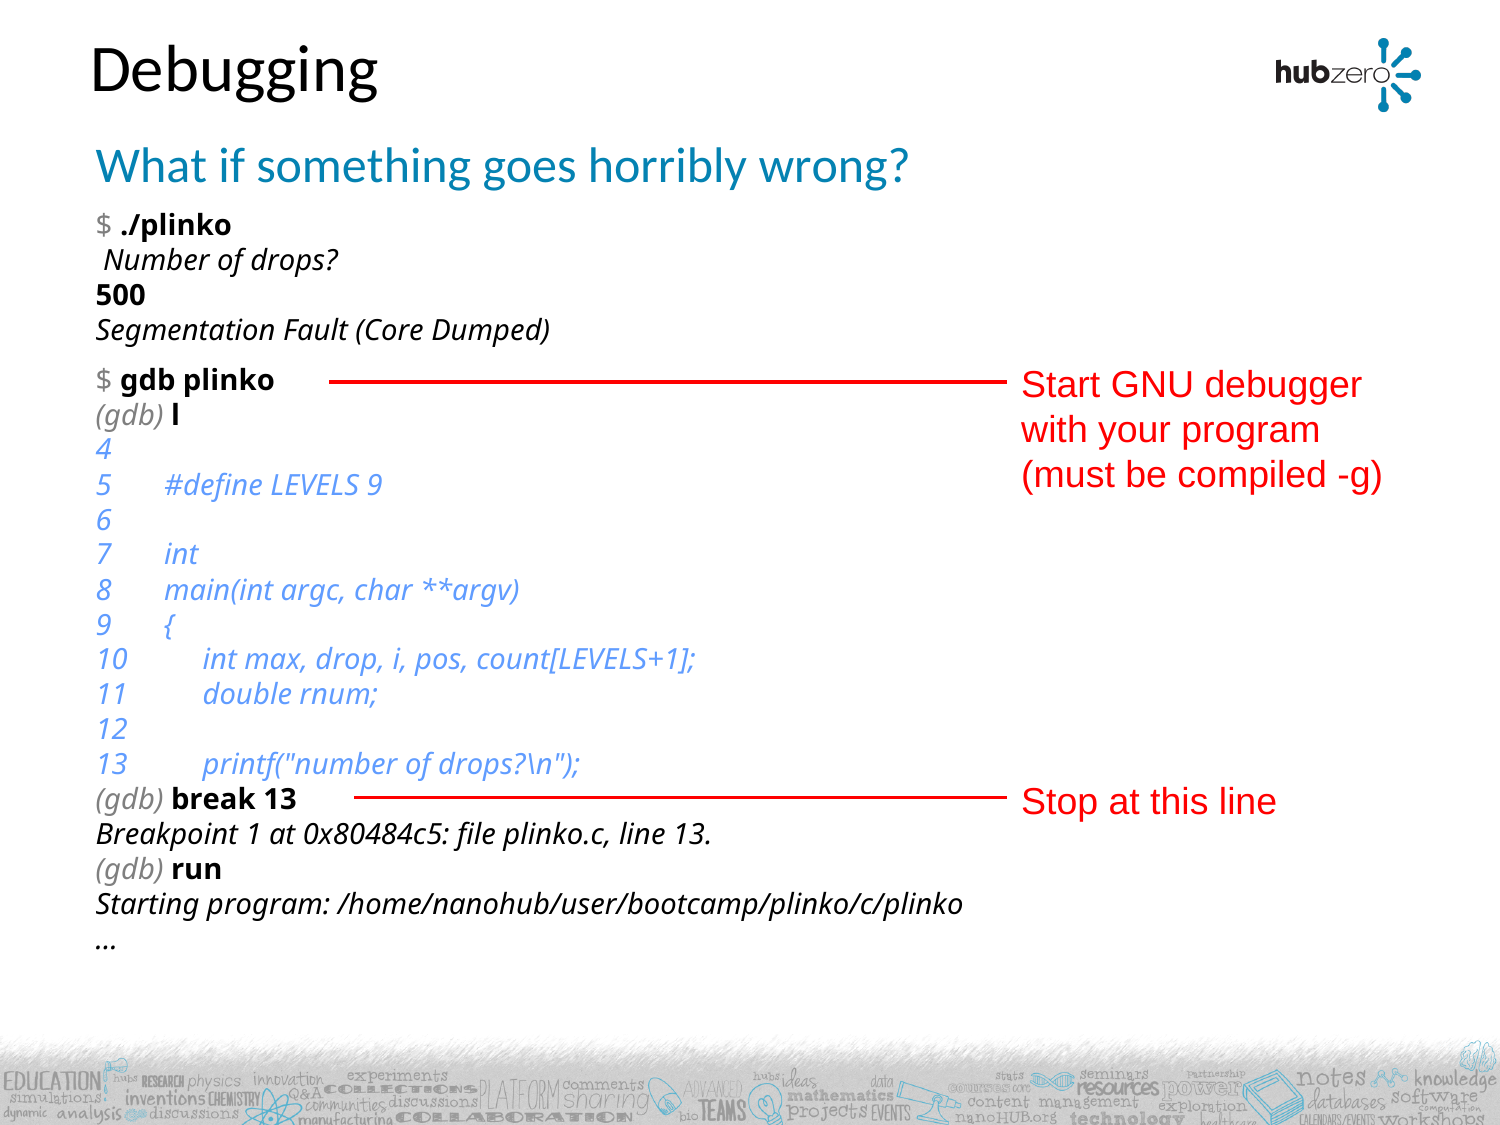

Debugging
What if something goes horribly wrong?
$ ./plinko
 Number of drops?
500
Segmentation Fault (Core Dumped)
$ gdb plinko
(gdb) l
4
5 #define LEVELS 9
6
7 int
8 main(int argc, char **argv)
9 {
10 int max, drop, i, pos, count[LEVELS+1];
11 double rnum;
12
13 printf("number of drops?\n");
(gdb) break 13
Breakpoint 1 at 0x80484c5: file plinko.c, line 13.
(gdb) run
Starting program: /home/nanohub/user/bootcamp/plinko/c/plinko
…
Start GNU debugger
with your program
(must be compiled -g)
Stop at this line